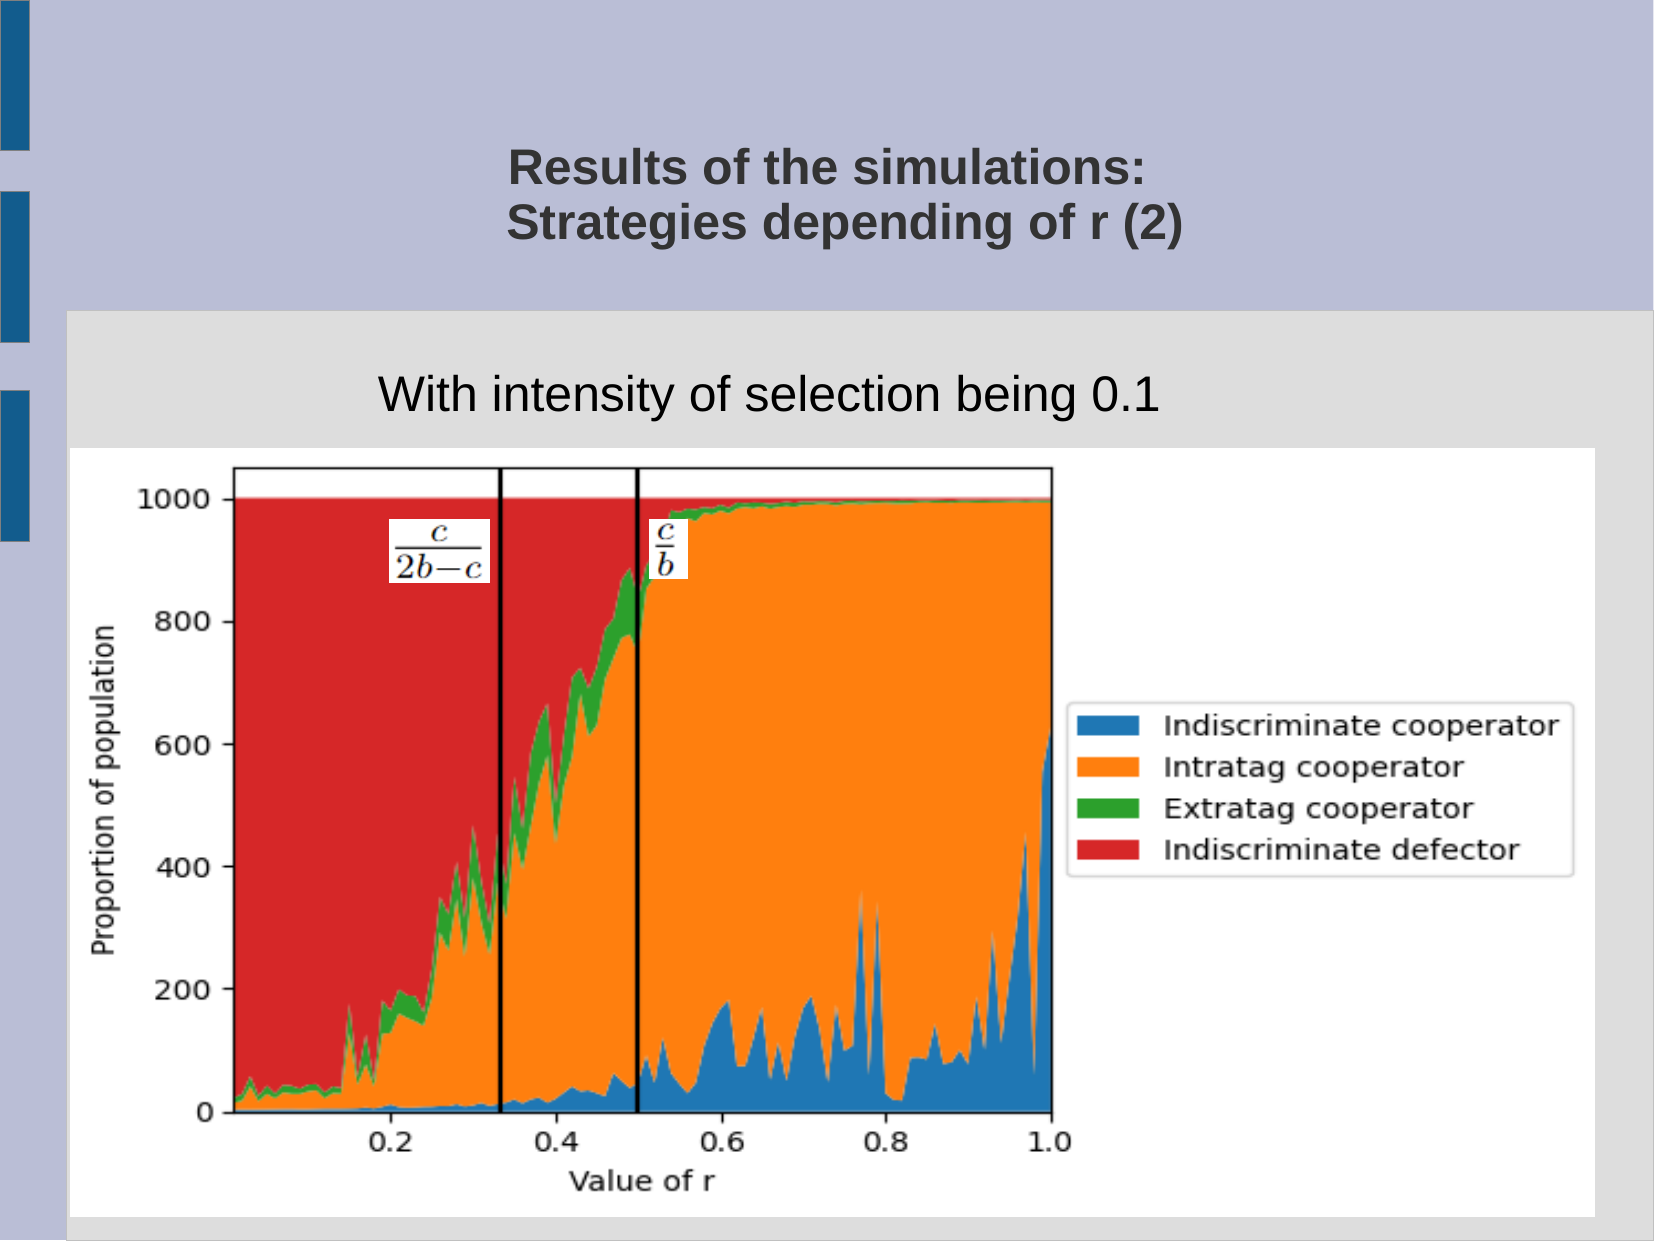

# Results of the simulations: Strategies depending of r (2)
With intensity of selection being 0.1